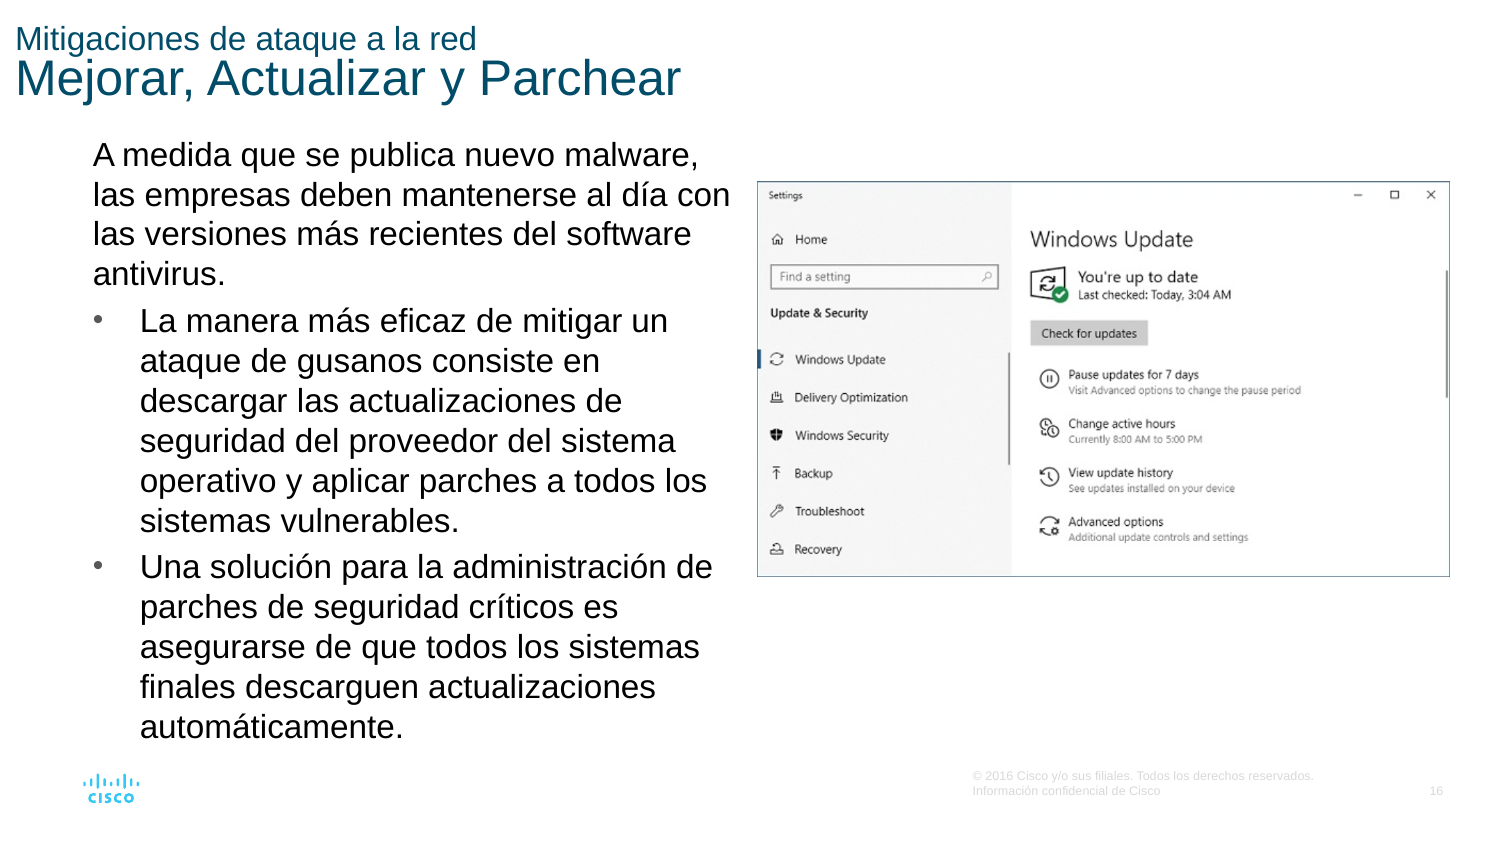

# Mitigaciones de ataque a la red Mejorar, Actualizar y Parchear
A medida que se publica nuevo malware, las empresas deben mantenerse al día con las versiones más recientes del software antivirus.
La manera más eficaz de mitigar un ataque de gusanos consiste en descargar las actualizaciones de seguridad del proveedor del sistema operativo y aplicar parches a todos los sistemas vulnerables.
Una solución para la administración de parches de seguridad críticos es asegurarse de que todos los sistemas finales descarguen actualizaciones automáticamente.